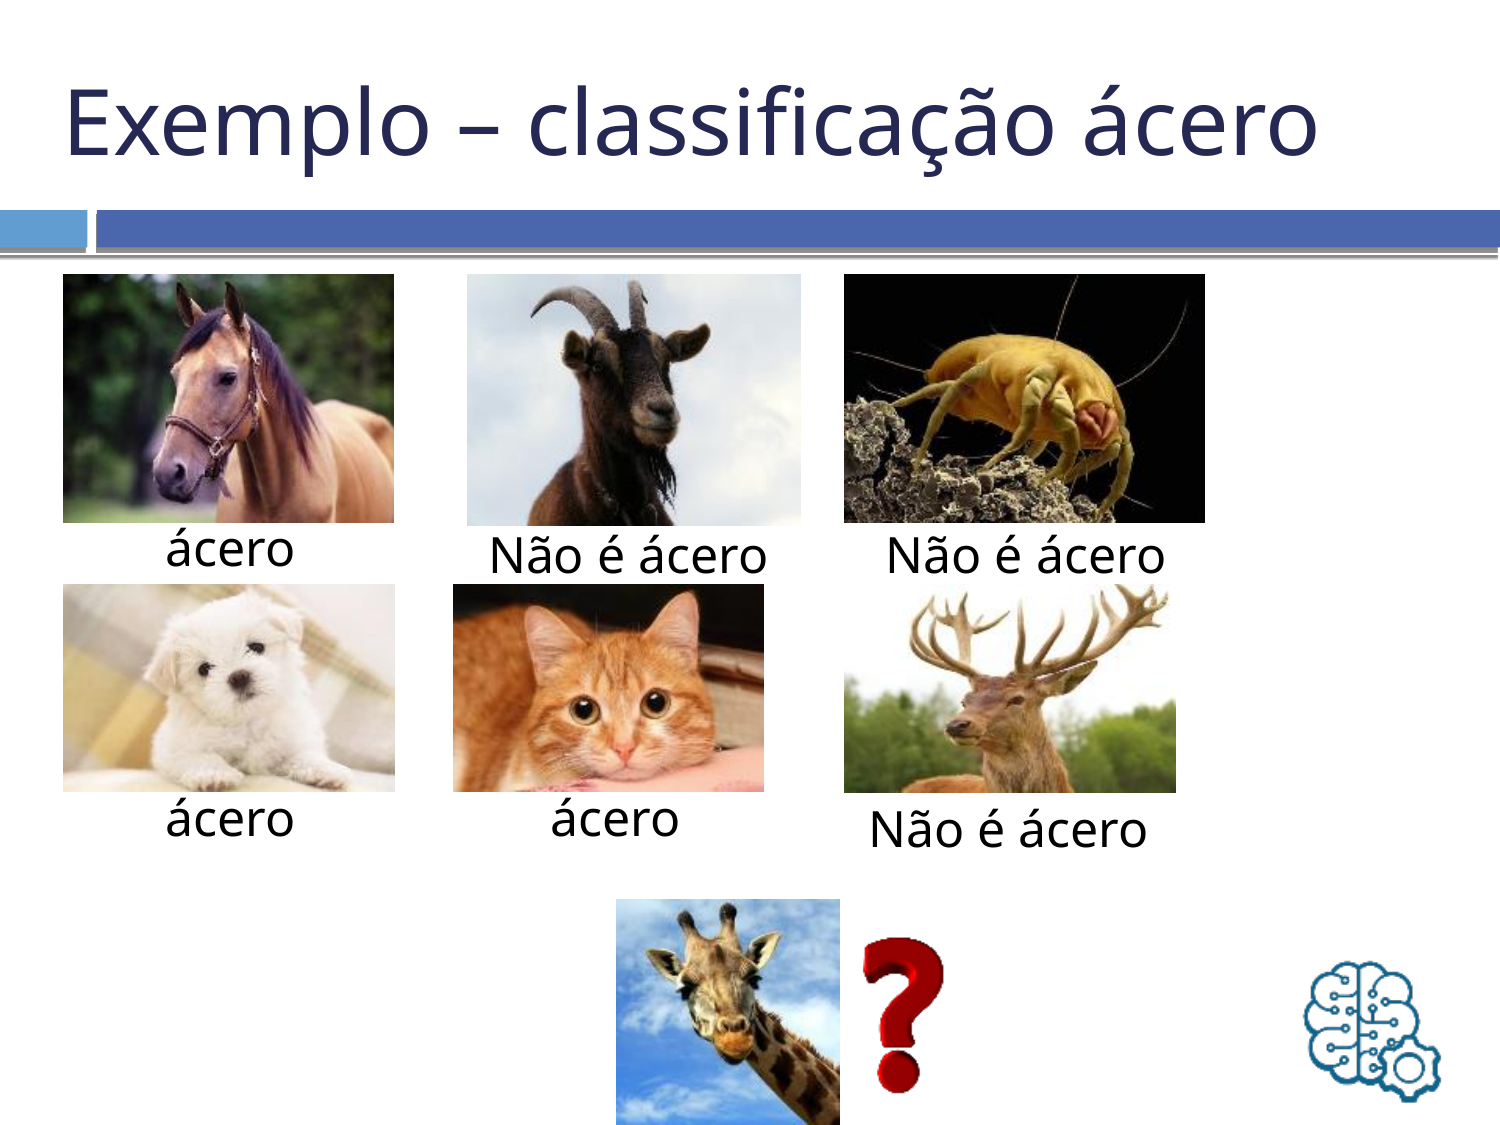

# Exemplo – classificação ácero
ácero
Não é ácero
Não é ácero
ácero
ácero
Não é ácero